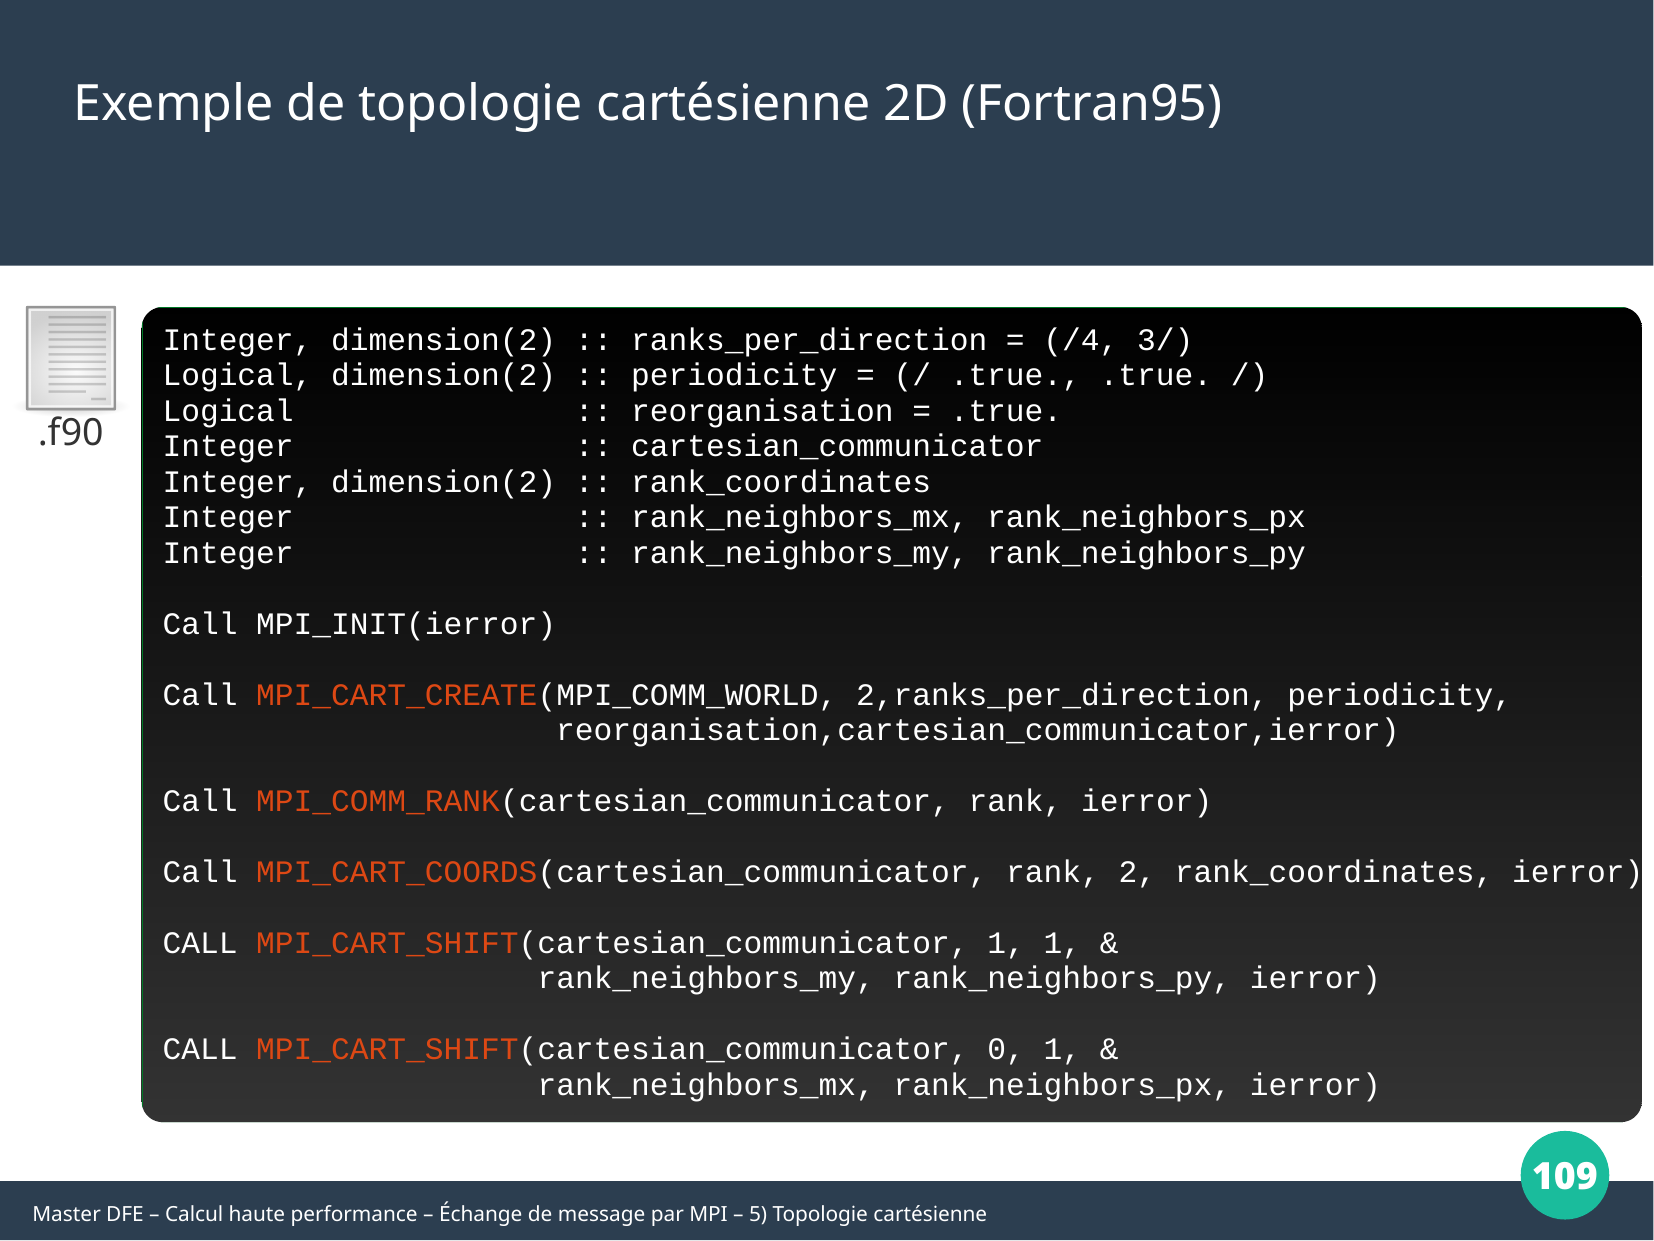

Exemple de topologie cartésienne 2D (Fortran95)
Integer, dimension(2) :: ranks_per_direction = (/4, 3/)
Logical, dimension(2) :: periodicity = (/ .true., .true. /)
Logical  :: reorganisation = .true.
Integer  :: cartesian_communicator
Integer, dimension(2) :: rank_coordinates
Integer  :: rank_neighbors_mx, rank_neighbors_px
Integer  :: rank_neighbors_my, rank_neighbors_py
Call MPI_INIT(ierror)
Call MPI_CART_CREATE(MPI_COMM_WORLD, 2,ranks_per_direction, periodicity,
 reorganisation,cartesian_communicator,ierror)
Call MPI_COMM_RANK(cartesian_communicator, rank, ierror)
Call MPI_CART_COORDS(cartesian_communicator, rank, 2, rank_coordinates, ierror)
CALL MPI_CART_SHIFT(cartesian_communicator, 1, 1, &
 rank_neighbors_my, rank_neighbors_py, ierror)
CALL MPI_CART_SHIFT(cartesian_communicator, 0, 1, &
 rank_neighbors_mx, rank_neighbors_px, ierror)
.f90
109
Master DFE – Calcul haute performance – Échange de message par MPI – 5) Topologie cartésienne